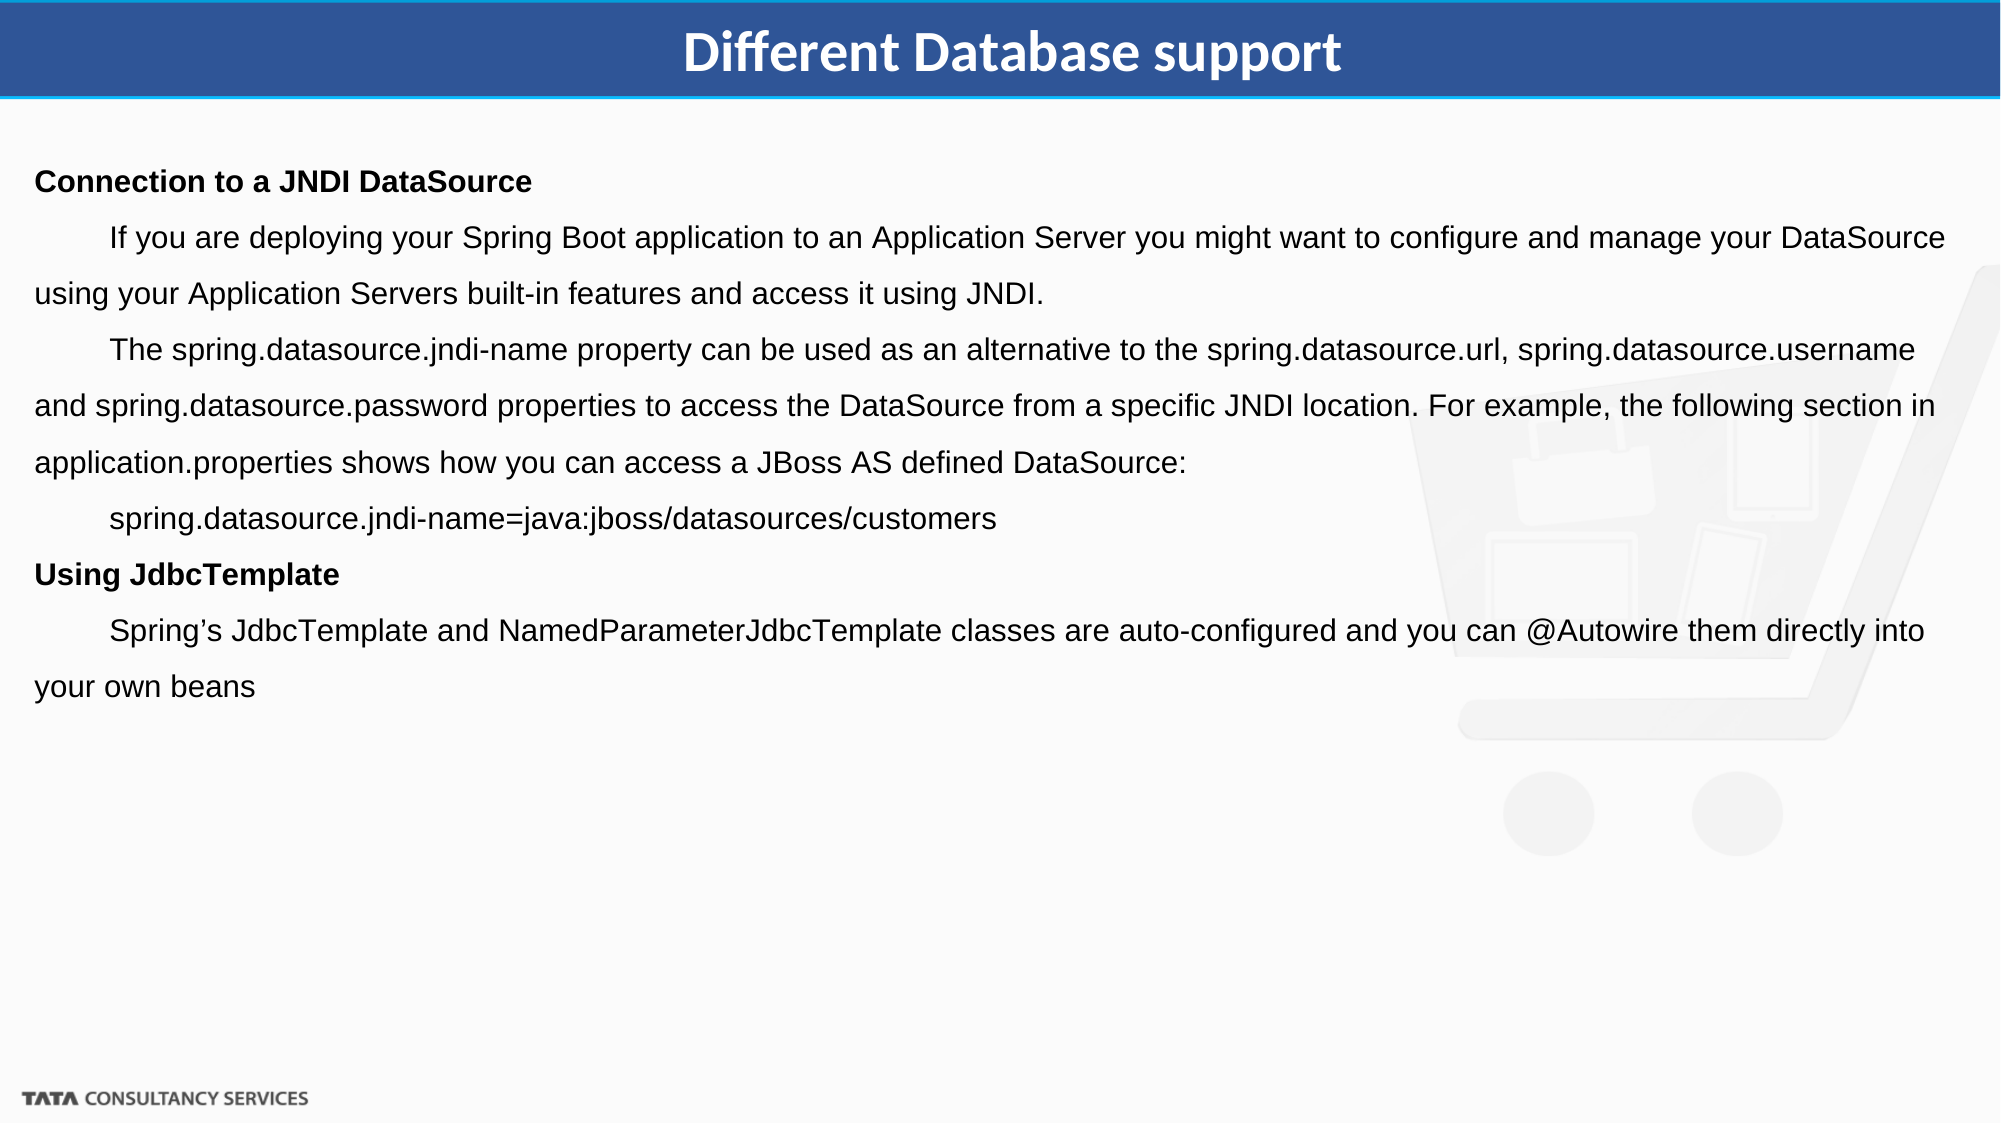

Different Database support
Connection to a JNDI DataSource
	If you are deploying your Spring Boot application to an Application Server you might want to configure and manage your DataSource using your Application Servers built-in features and access it using JNDI.
	The spring.datasource.jndi-name property can be used as an alternative to the spring.datasource.url, spring.datasource.username and spring.datasource.password properties to access the DataSource from a specific JNDI location. For example, the following section in application.properties shows how you can access a JBoss AS defined DataSource:
	spring.datasource.jndi-name=java:jboss/datasources/customers
Using JdbcTemplate
	Spring’s JdbcTemplate and NamedParameterJdbcTemplate classes are auto-configured and you can @Autowire them directly into your own beans